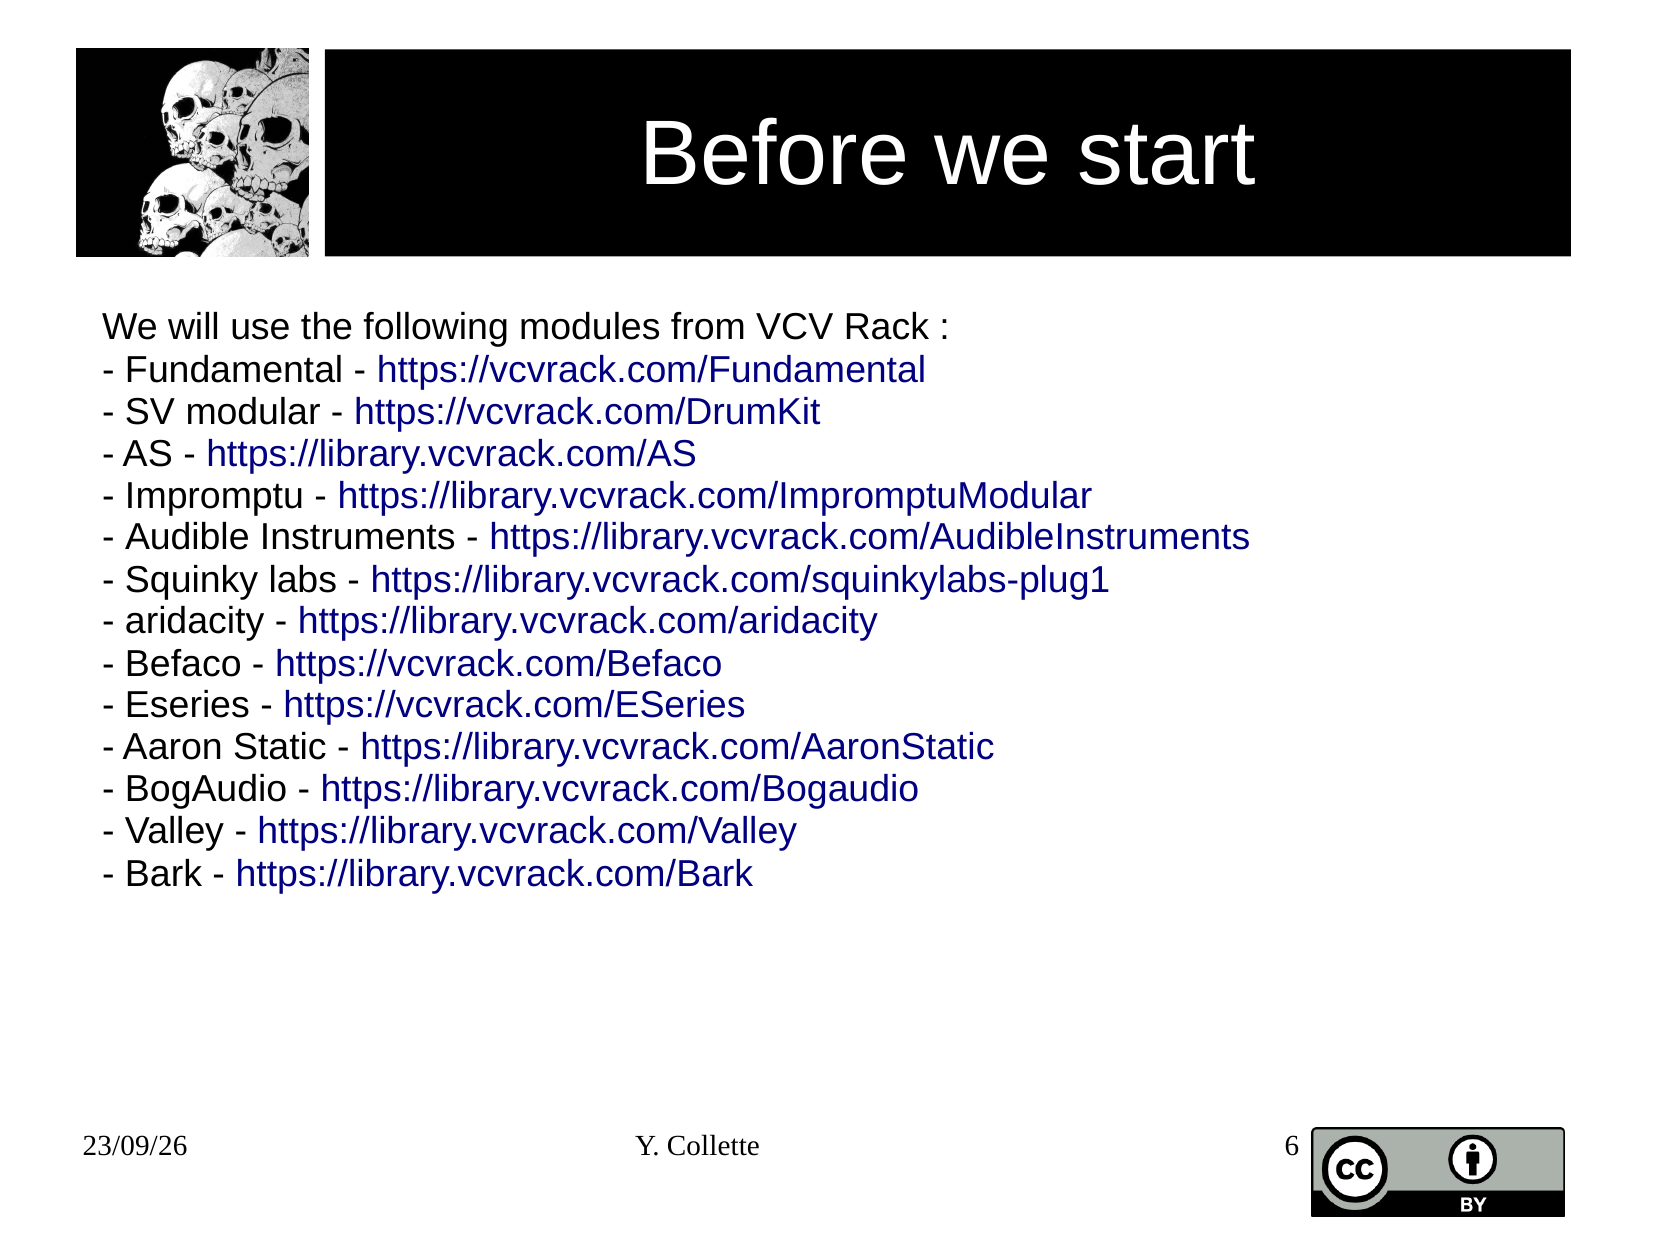

# Before we start
We will use the following modules from VCV Rack :
- Fundamental - https://vcvrack.com/Fundamental
- SV modular - https://vcvrack.com/DrumKit
- AS - https://library.vcvrack.com/AS
- Impromptu - https://library.vcvrack.com/ImpromptuModular
- Audible Instruments - https://library.vcvrack.com/AudibleInstruments
- Squinky labs - https://library.vcvrack.com/squinkylabs-plug1
- aridacity - https://library.vcvrack.com/aridacity
- Befaco - https://vcvrack.com/Befaco
- Eseries - https://vcvrack.com/ESeries
- Aaron Static - https://library.vcvrack.com/AaronStatic
- BogAudio - https://library.vcvrack.com/Bogaudio
- Valley - https://library.vcvrack.com/Valley
- Bark - https://library.vcvrack.com/Bark
Y. Collette
6